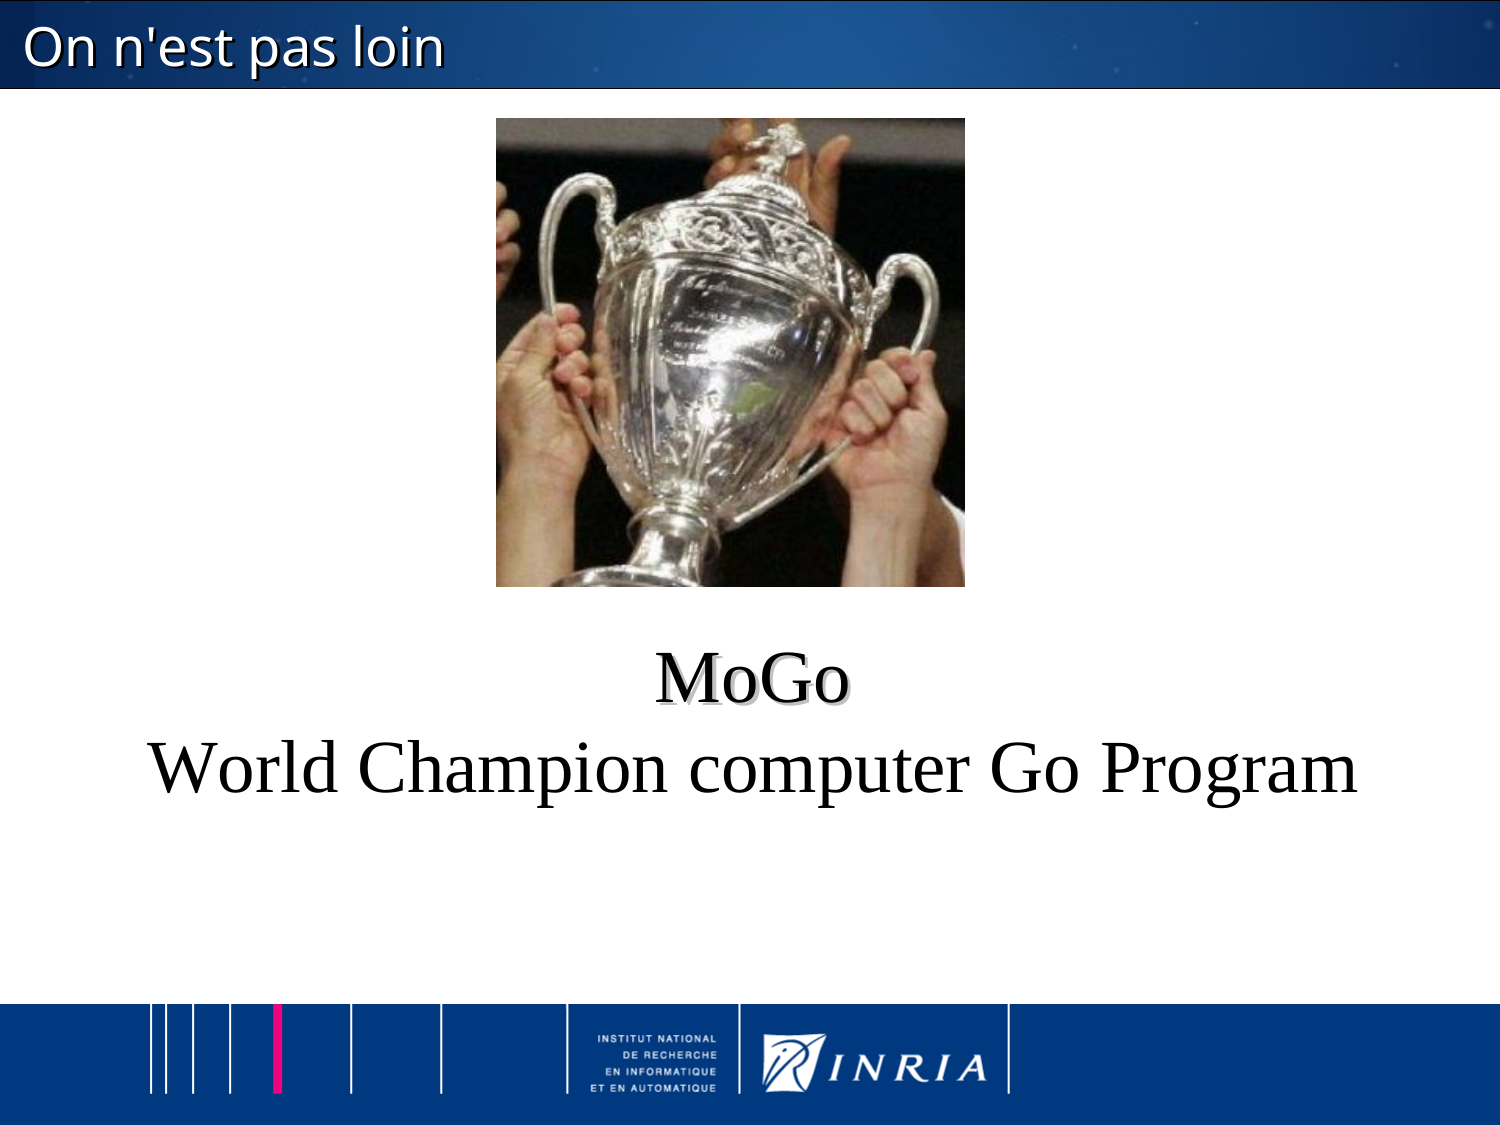

On n'est pas loin
MoGo
World Champion computer Go Program